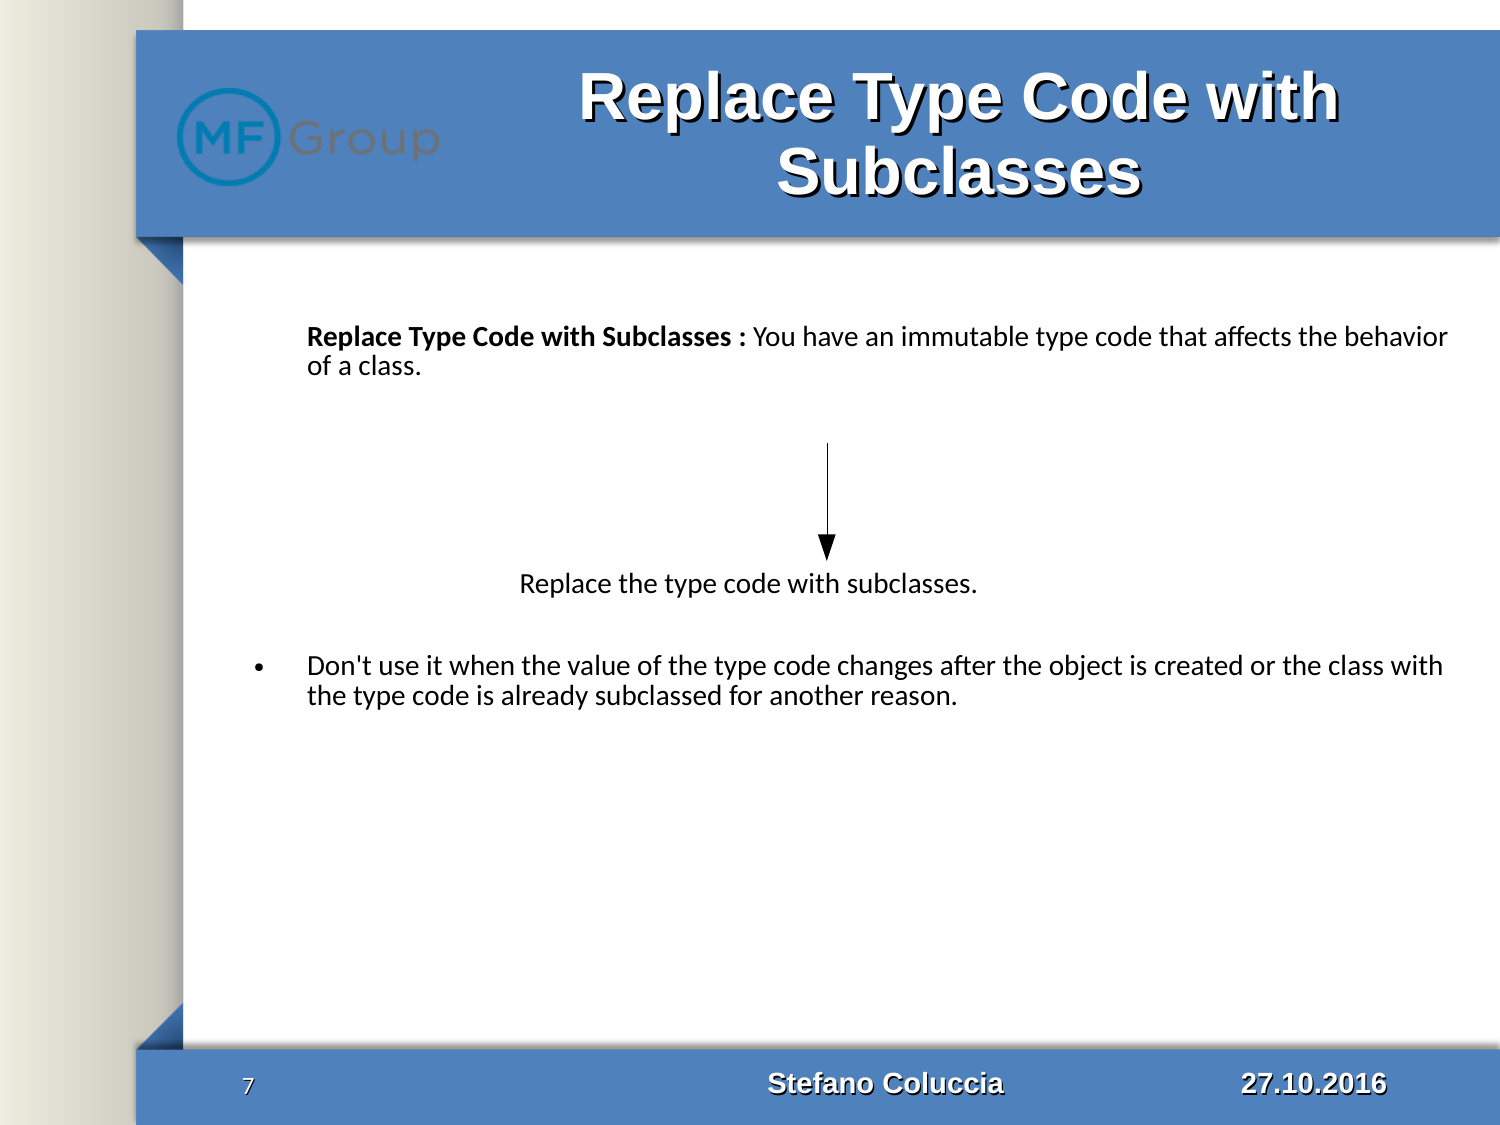

# Replace Type Code with Subclasses
Replace Type Code with Subclasses : You have an immutable type code that affects the behavior of a class.
Replace the type code with subclasses.
Don't use it when the value of the type code changes after the object is created or the class with the type code is already subclassed for another reason.
7
Stefano Coluccia
27.10.2016